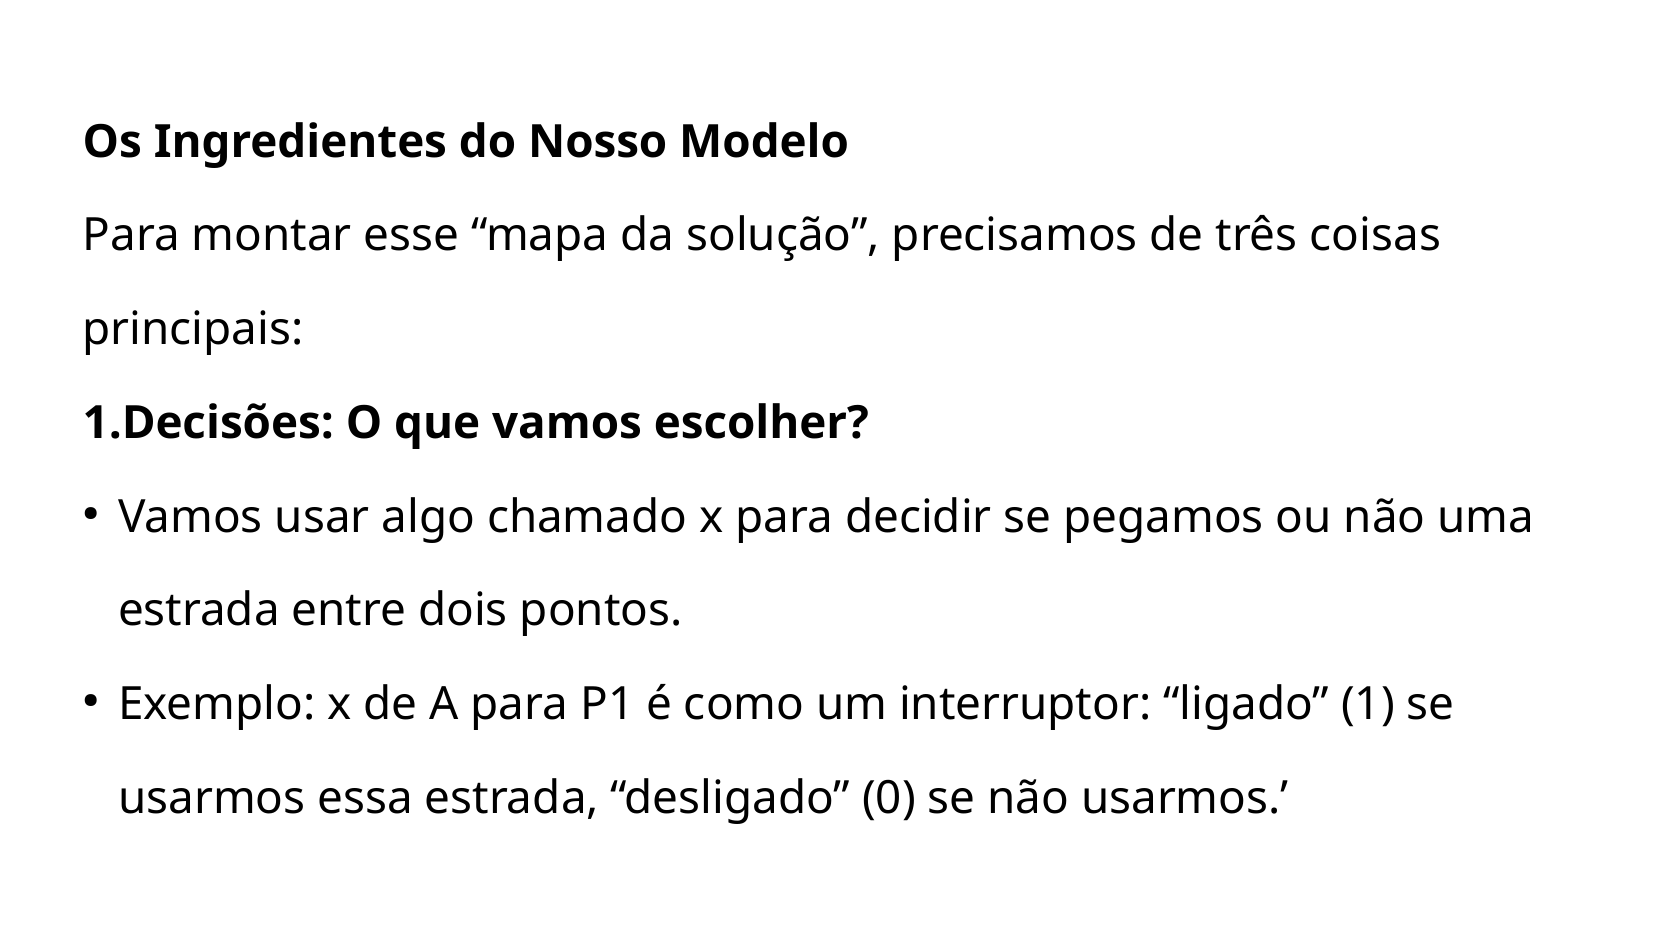

# Os Ingredientes do Nosso Modelo
Para montar esse “mapa da solução”, precisamos de três coisas principais:
Decisões: O que vamos escolher?
Vamos usar algo chamado x para decidir se pegamos ou não uma estrada entre dois pontos.
Exemplo: x de A para P1 é como um interruptor: “ligado” (1) se usarmos essa estrada, “desligado” (0) se não usarmos.’